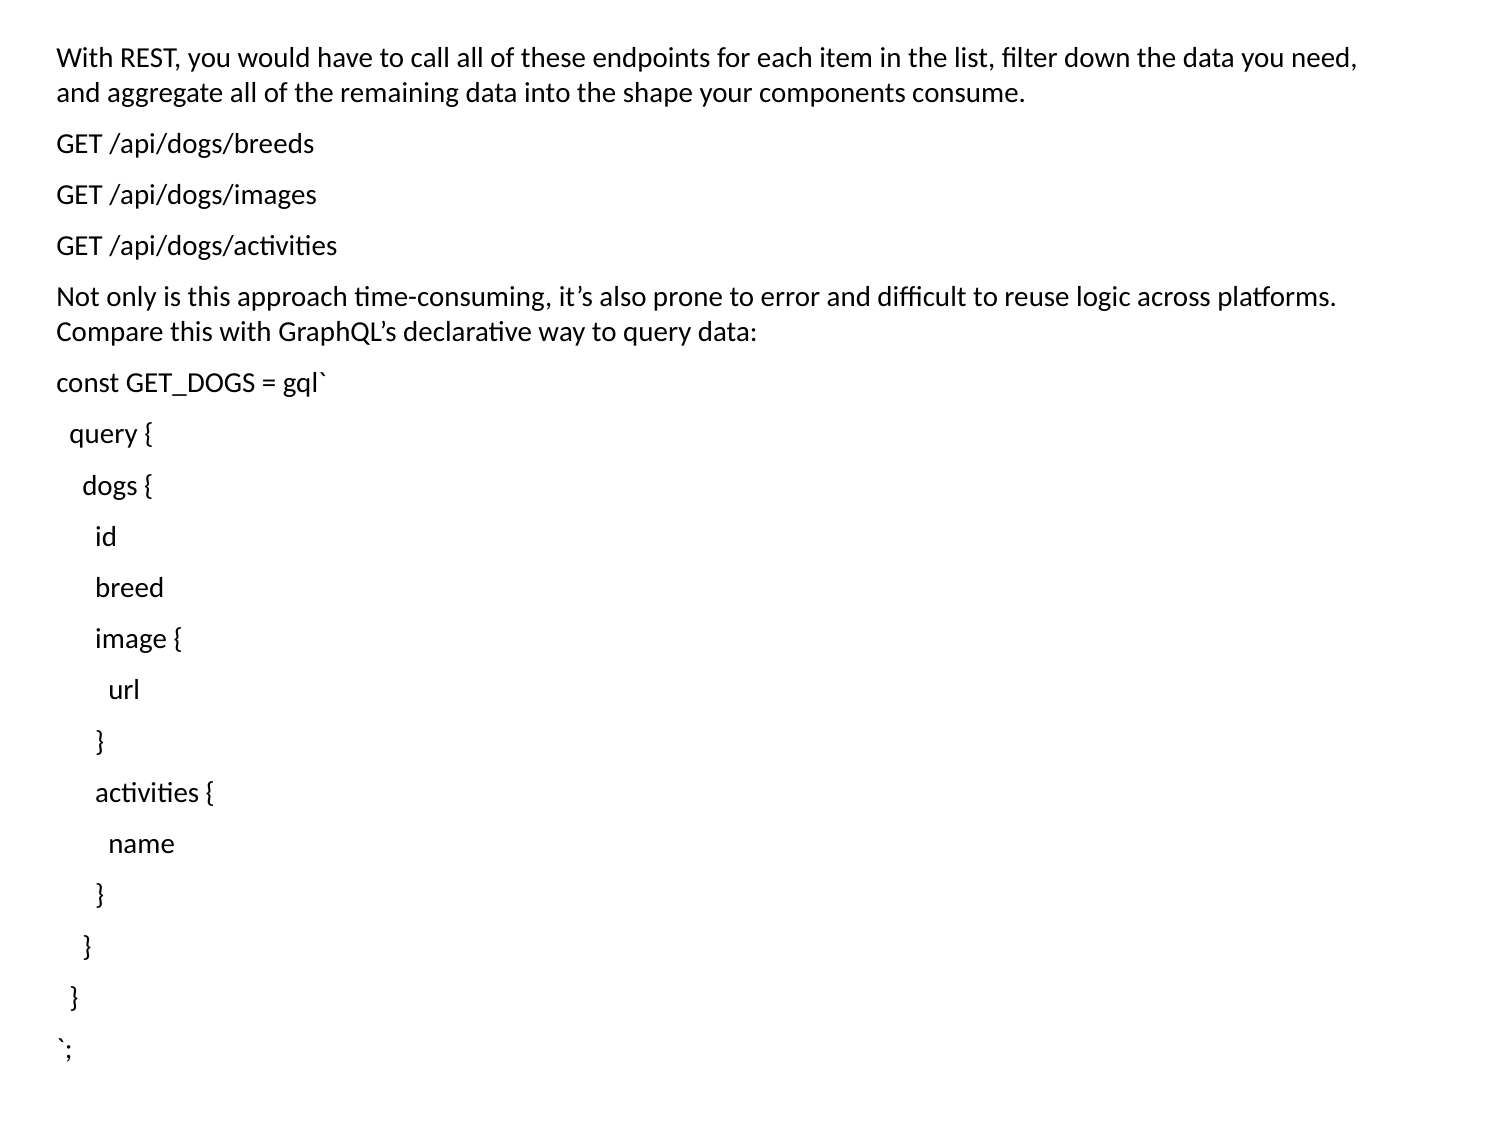

# With REST, you would have to call all of these endpoints for each item in the list, filter down the data you need, and aggregate all of the remaining data into the shape your components consume.
GET /api/dogs/breeds
GET /api/dogs/images
GET /api/dogs/activities
Not only is this approach time-consuming, it’s also prone to error and difficult to reuse logic across platforms. Compare this with GraphQL’s declarative way to query data:
const GET_DOGS = gql`
 query {
 dogs {
 id
 breed
 image {
 url
 }
 activities {
 name
 }
 }
 }
`;